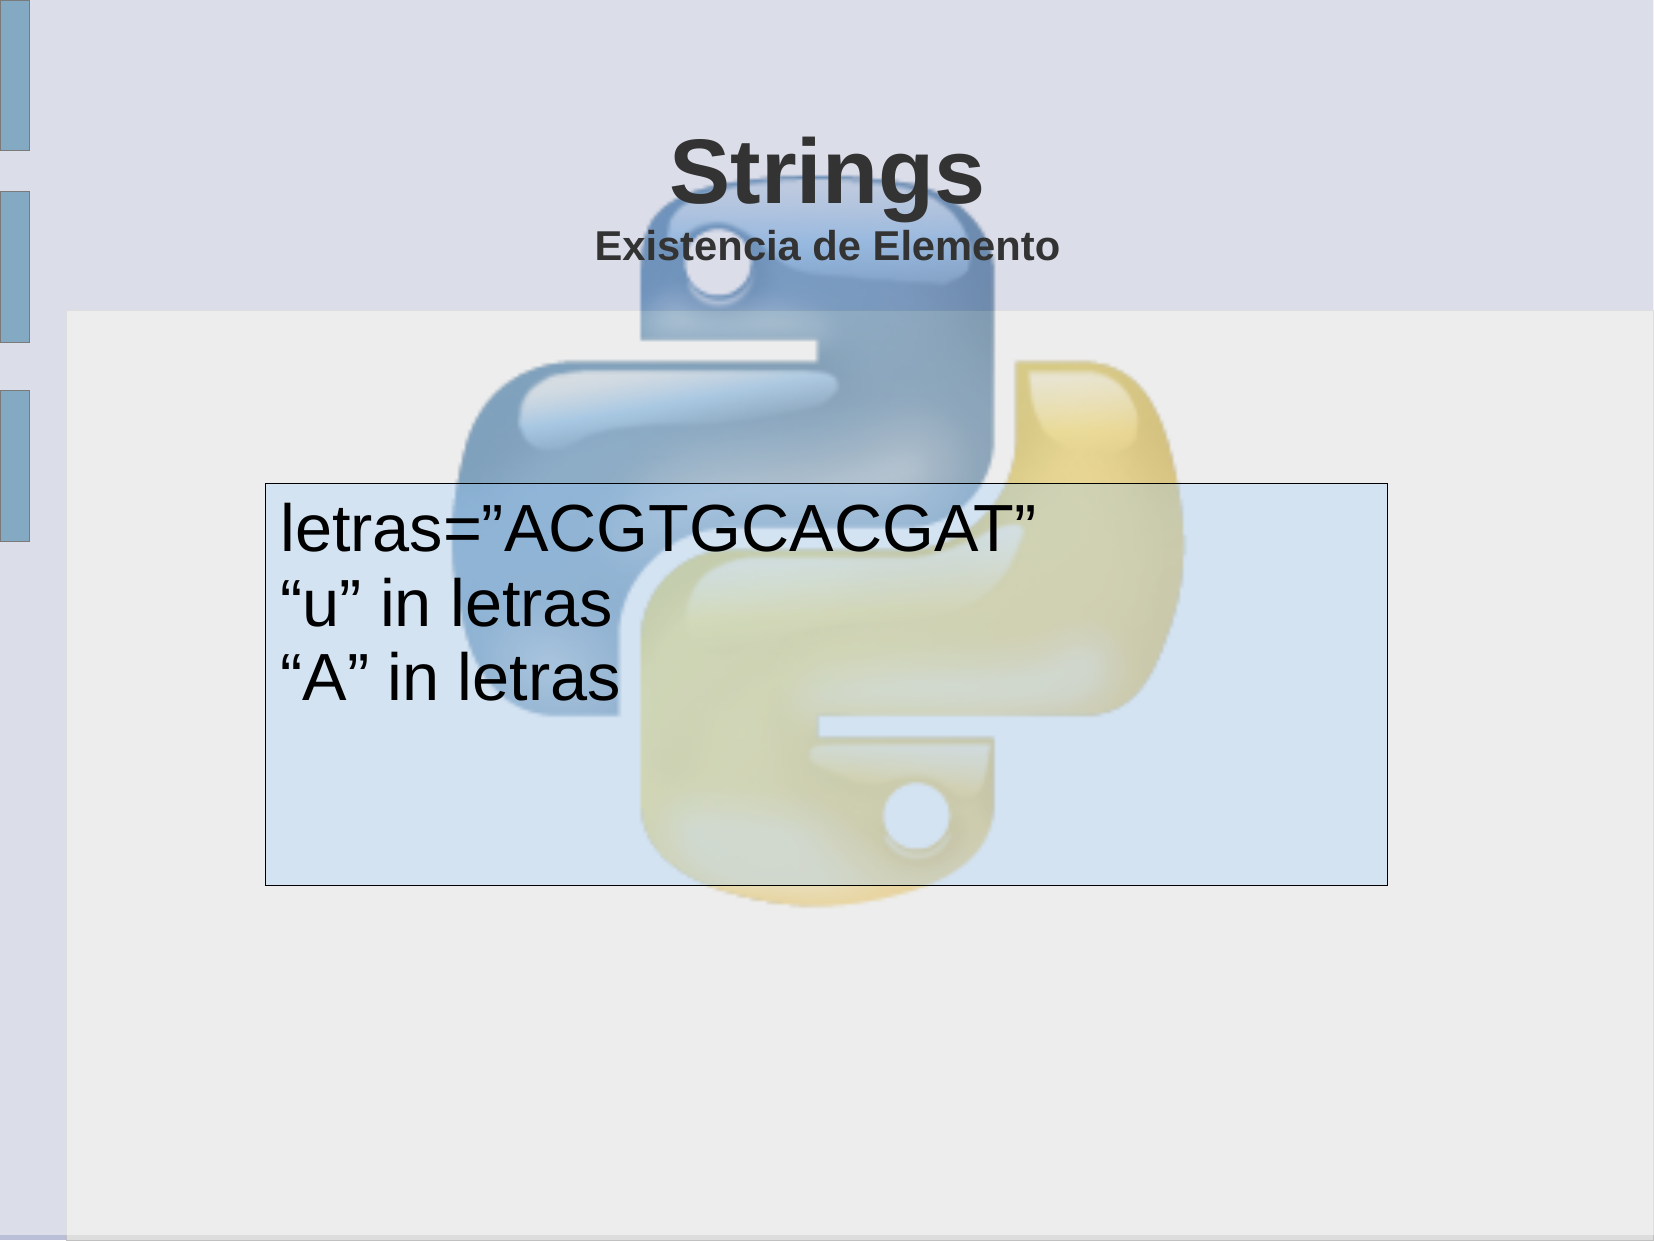

# Strings Existencia de Elemento
letras=”ACGTGCACGAT”
“u” in letras
“A” in letras